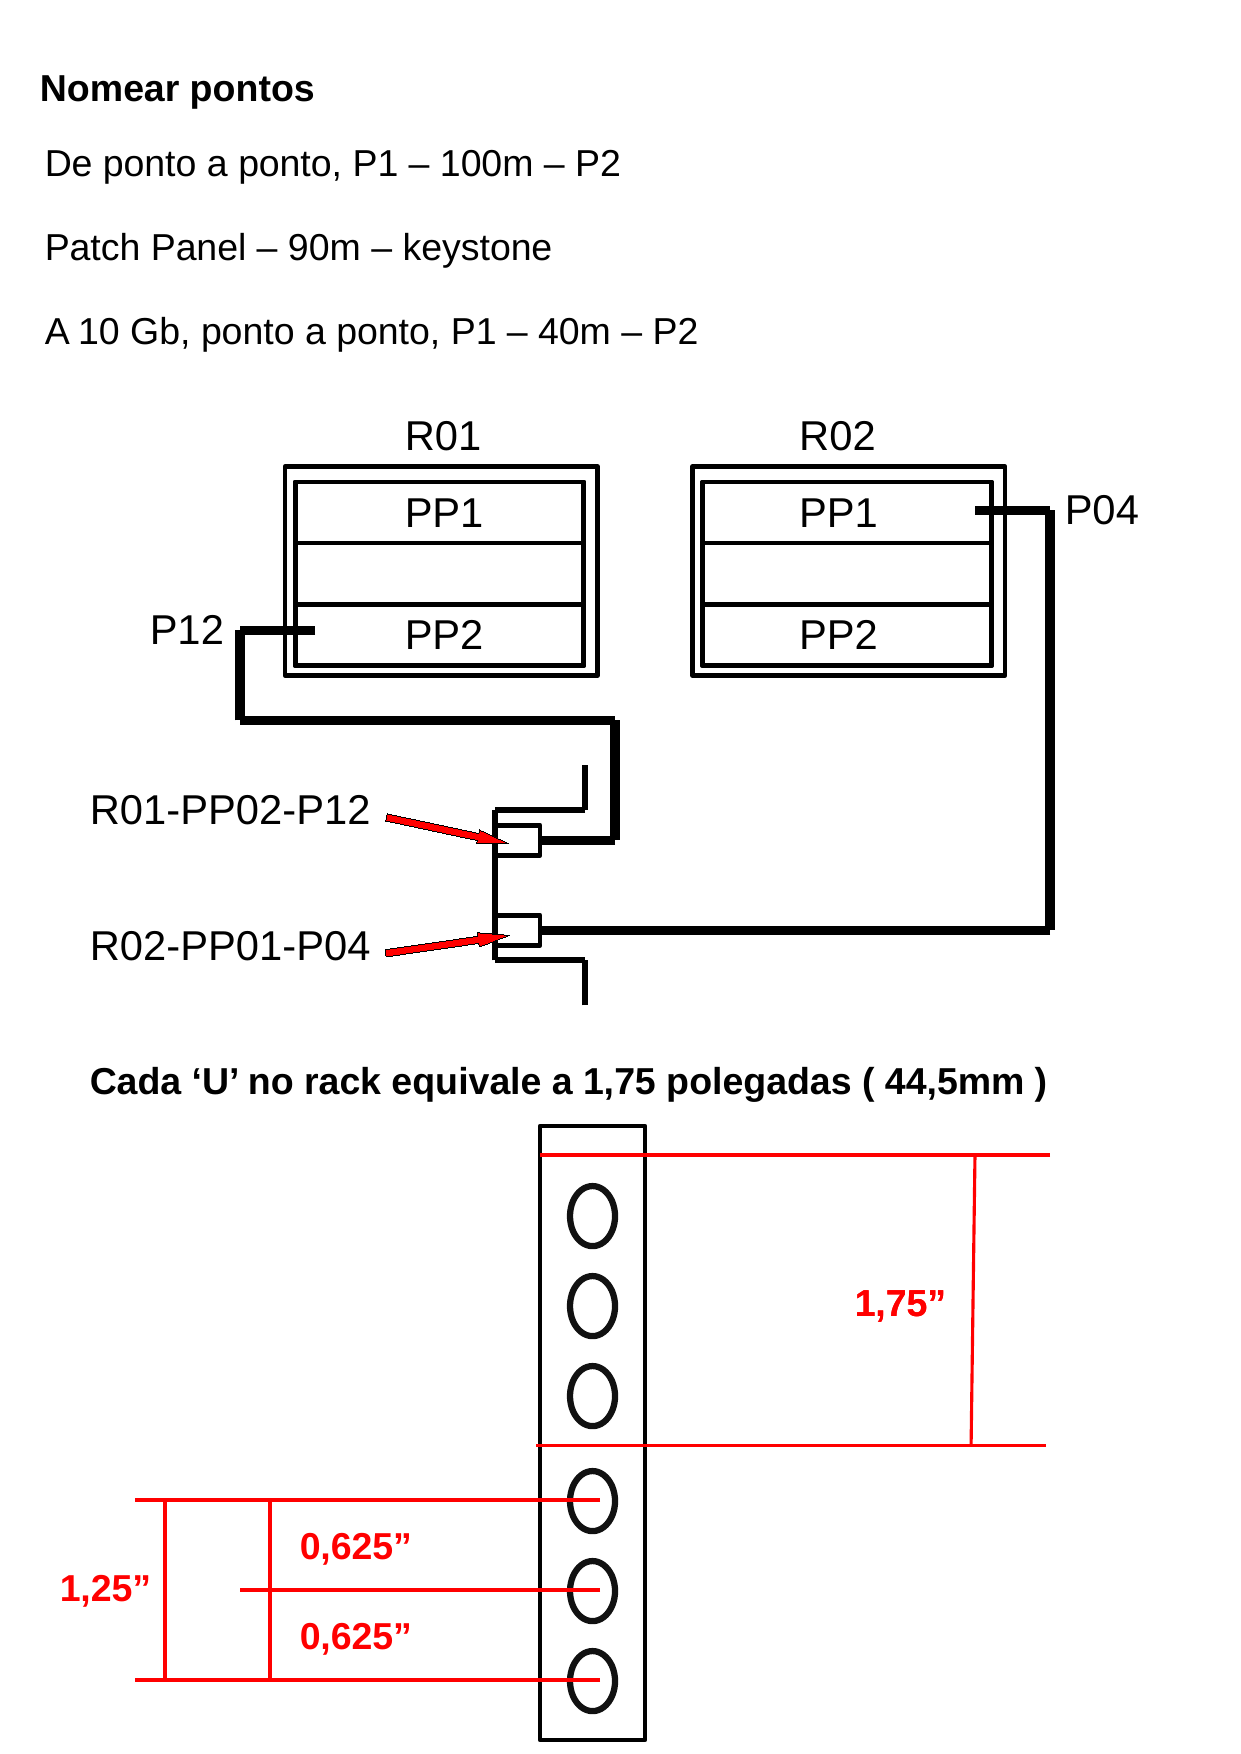

Nomear pontos
De ponto a ponto, P1 – 100m – P2
Patch Panel – 90m – keystone
A 10 Gb, ponto a ponto, P1 – 40m – P2
R02
R01
P04
PP1
PP1
P12
PP2
PP2
R01-PP02-P12
R02-PP01-P04
Cada ‘U’ no rack equivale a 1,75 polegadas ( 44,5mm )
1,75”
1,75”
0,625”
1,25”
0,625”